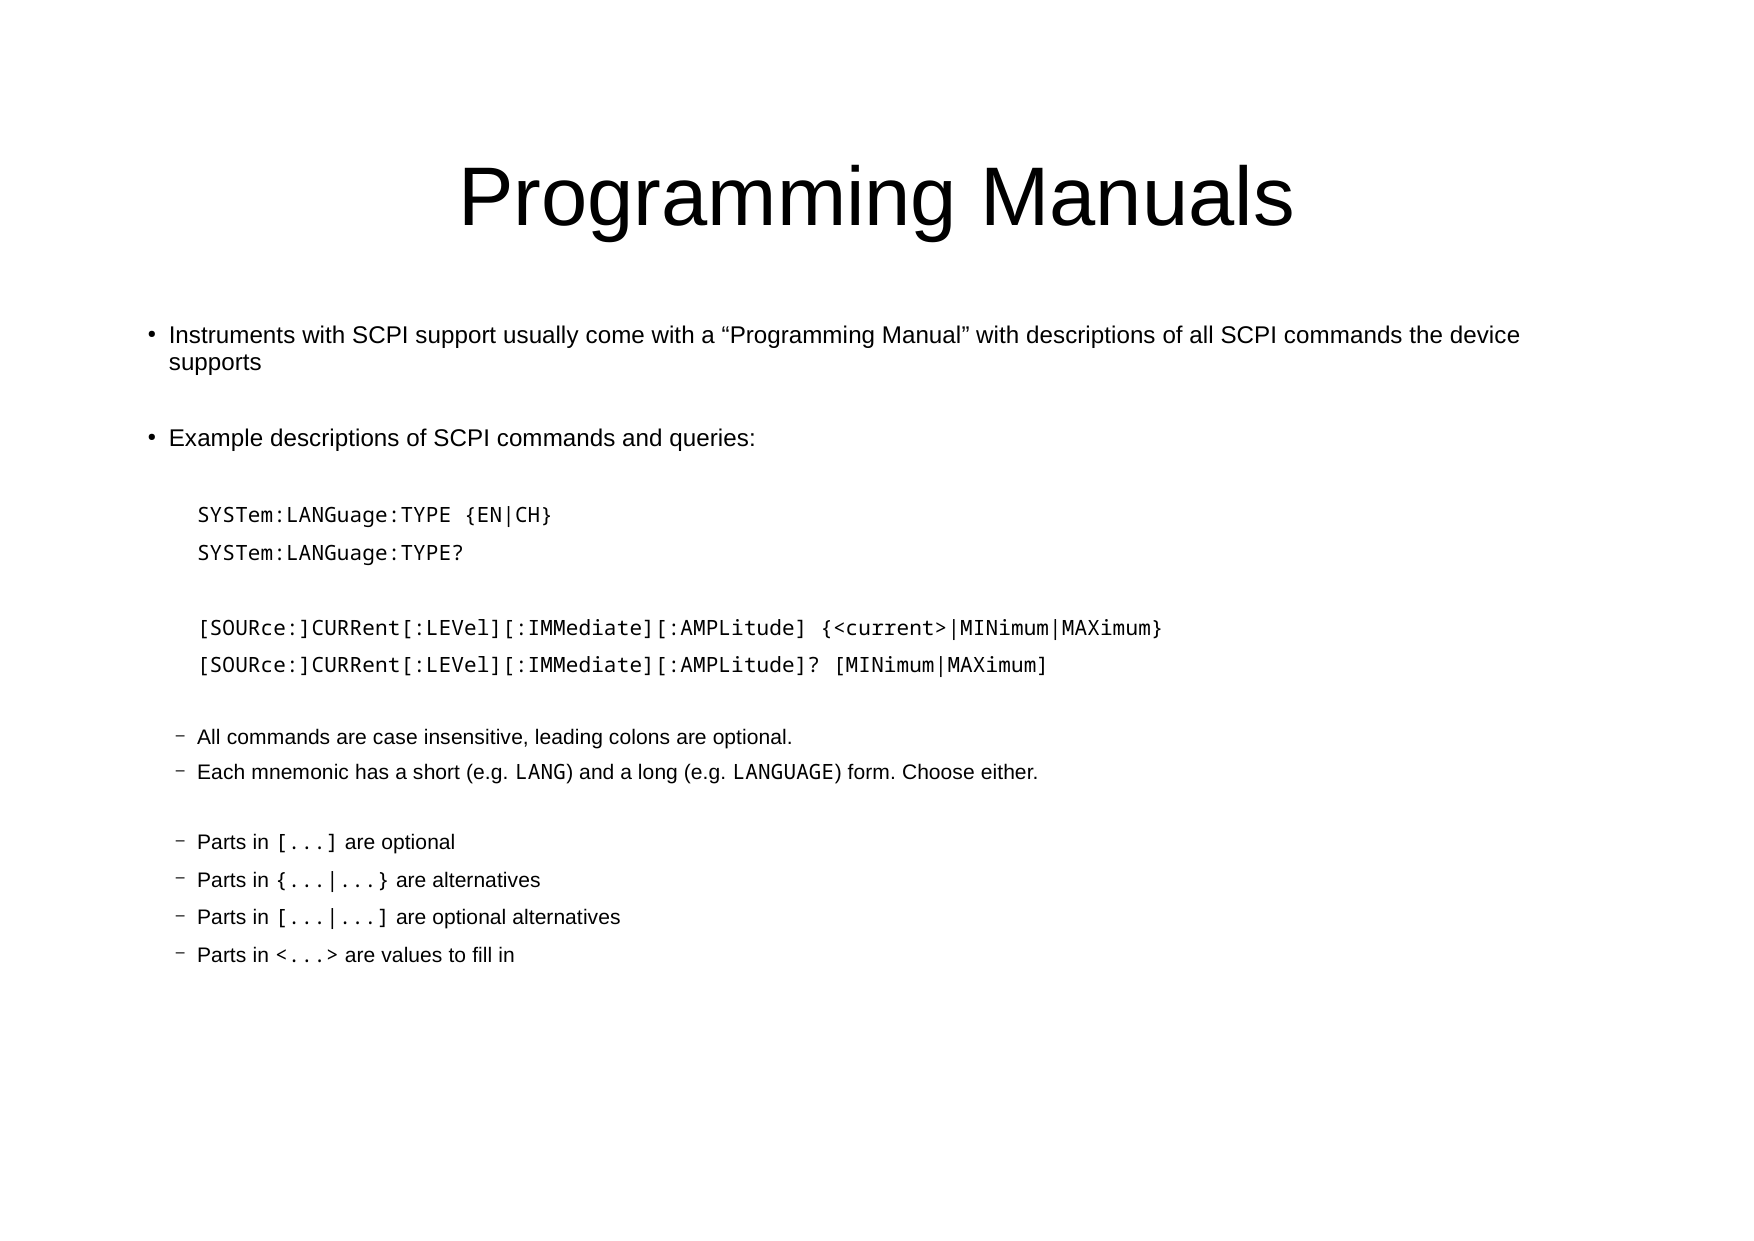

# Programming Manuals
Instruments with SCPI support usually come with a “Programming Manual” with descriptions of all SCPI commands the device supports
Example descriptions of SCPI commands and queries:
SYSTem:LANGuage:TYPE {EN|CH}
SYSTem:LANGuage:TYPE?
[SOURce:]CURRent[:LEVel][:IMMediate][:AMPLitude] {<current>|MINimum|MAXimum}
[SOURce:]CURRent[:LEVel][:IMMediate][:AMPLitude]? [MINimum|MAXimum]
All commands are case insensitive, leading colons are optional.
Each mnemonic has a short (e.g. LANG) and a long (e.g. LANGUAGE) form. Choose either.
Parts in [...] are optional
Parts in {...|...} are alternatives
Parts in [...|...] are optional alternatives
Parts in <...> are values to fill in